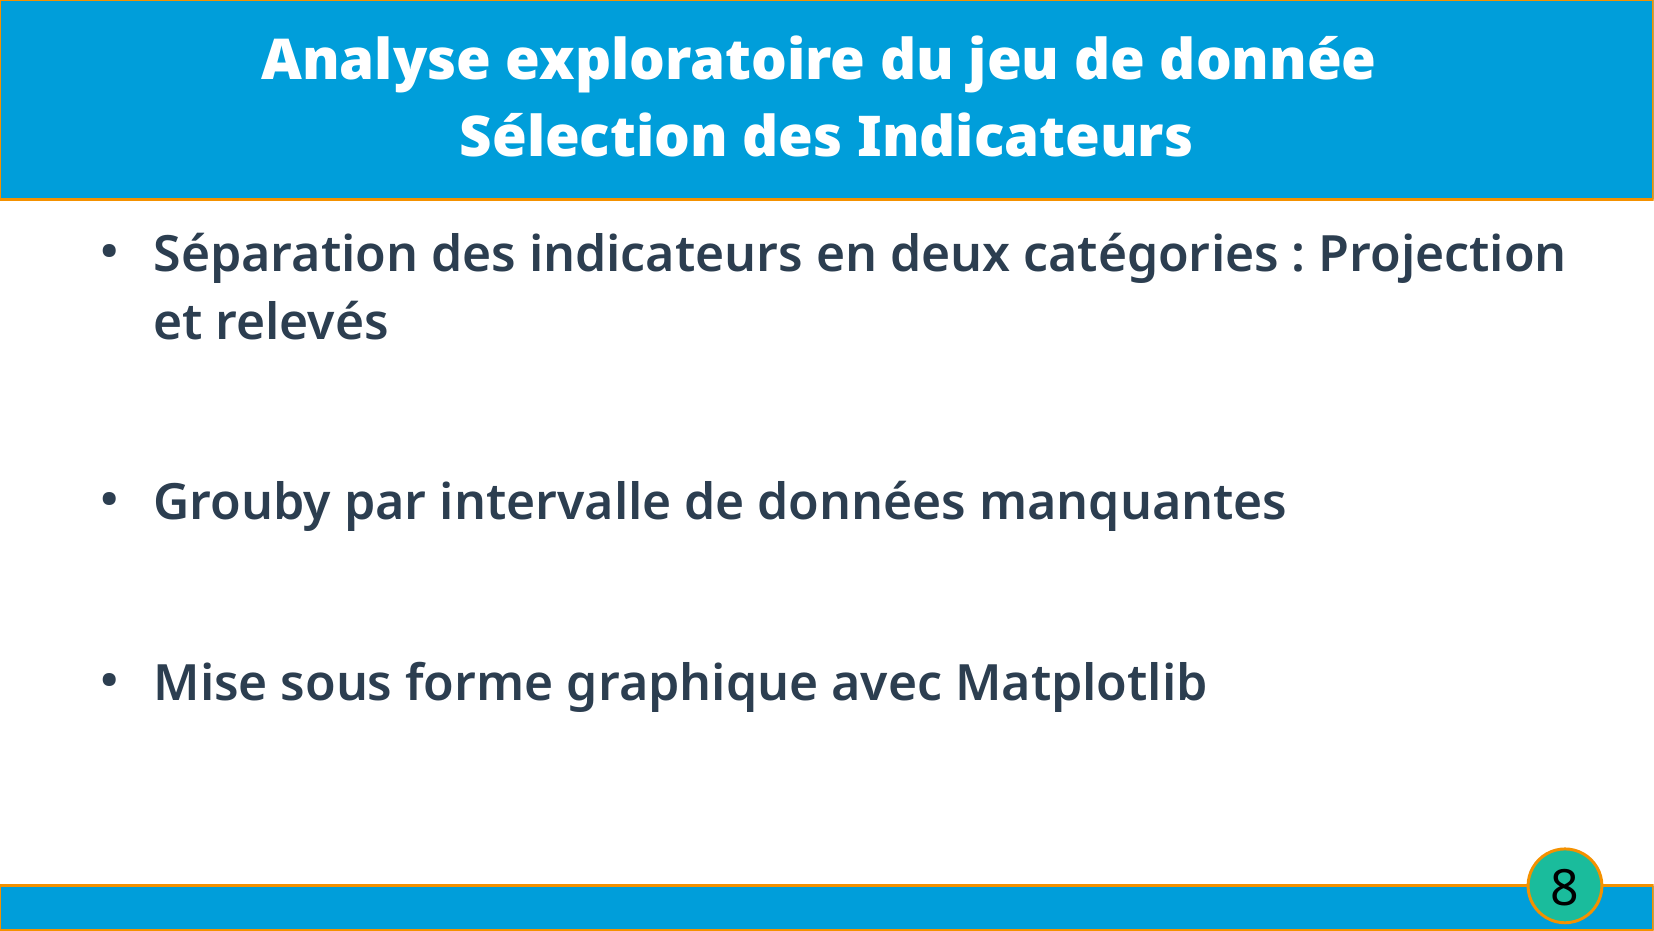

# Analyse exploratoire du jeu de donnée Sélection des Indicateurs
Séparation des indicateurs en deux catégories : Projection et relevés
Grouby par intervalle de données manquantes
Mise sous forme graphique avec Matplotlib